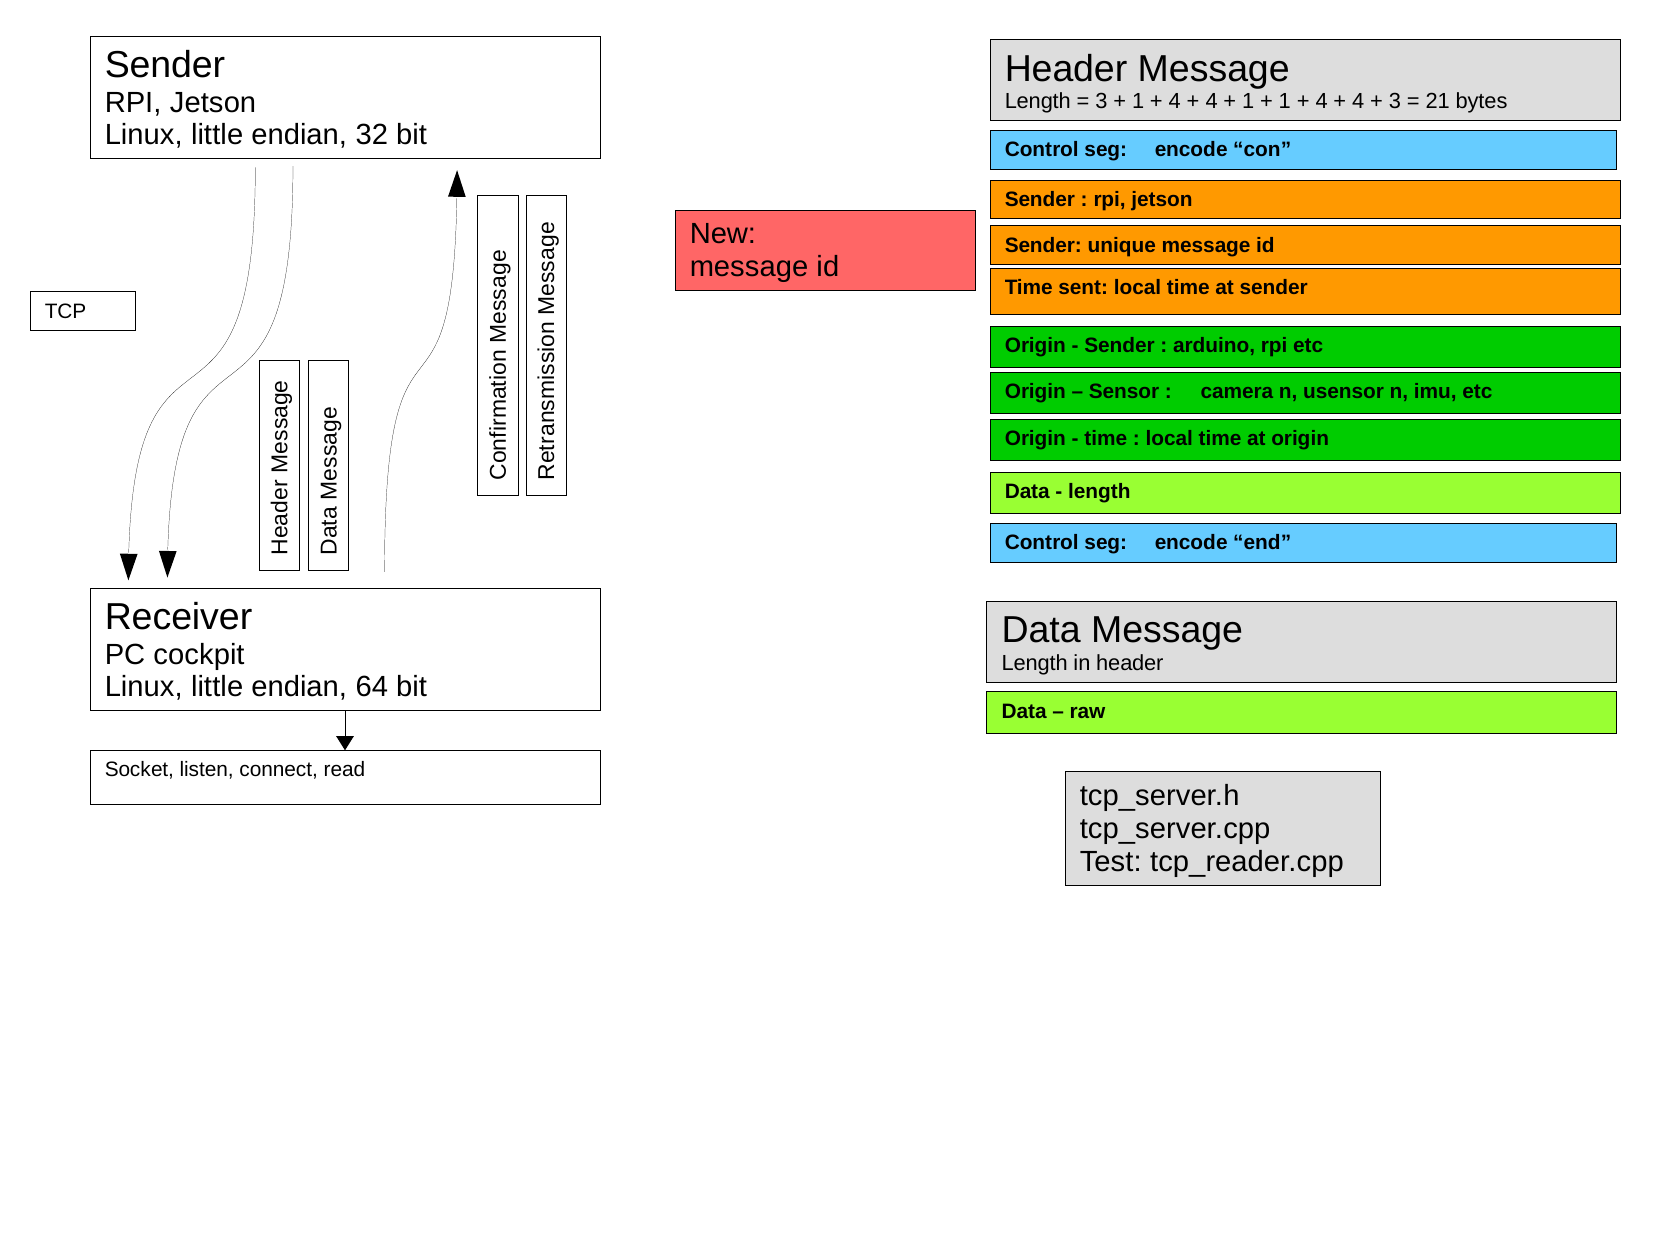

Sender
RPI, Jetson
Linux, little endian, 32 bit
TCP
Confirmation Message
Retransmission Message
Header Message
Data Message
Receiver
PC cockpit
Linux, little endian, 64 bit
Socket, listen, connect, read
Header Message
Length = 3 + 1 + 4 + 4 + 1 + 1 + 4 + 4 + 3 = 21 bytes
Control seg:	encode “con”
Sender : rpi, jetson
New:
message id
Sender: unique message id
Time sent: local time at sender
Origin - Sender : arduino, rpi etc
Origin – Sensor : camera n, usensor n, imu, etc
Origin - time : local time at origin
Data - length
Control seg:	encode “end”
Data Message
Length in header
Data – raw
tcp_server.h
tcp_server.cpp
Test: tcp_reader.cpp